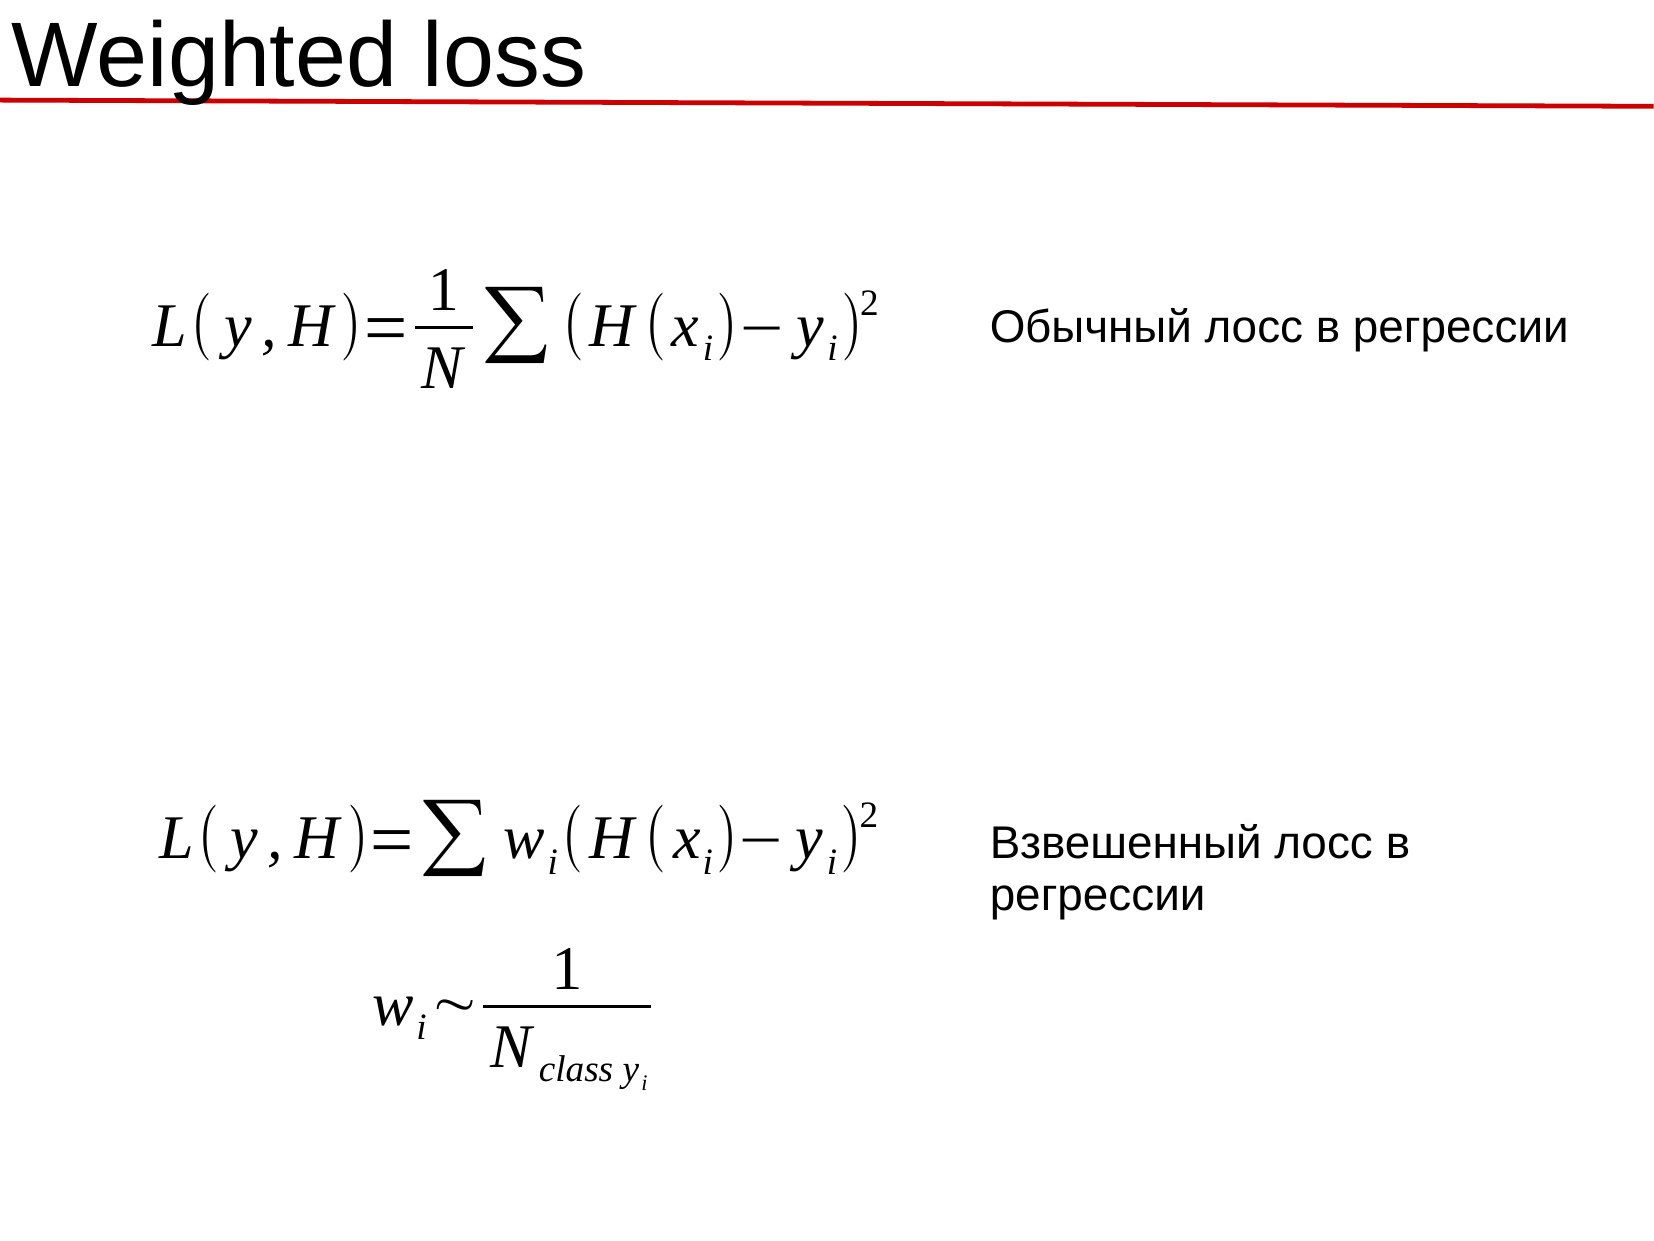

# Weighted loss
Обычный лосс в регрессии
Взвешенный лосс в регрессии